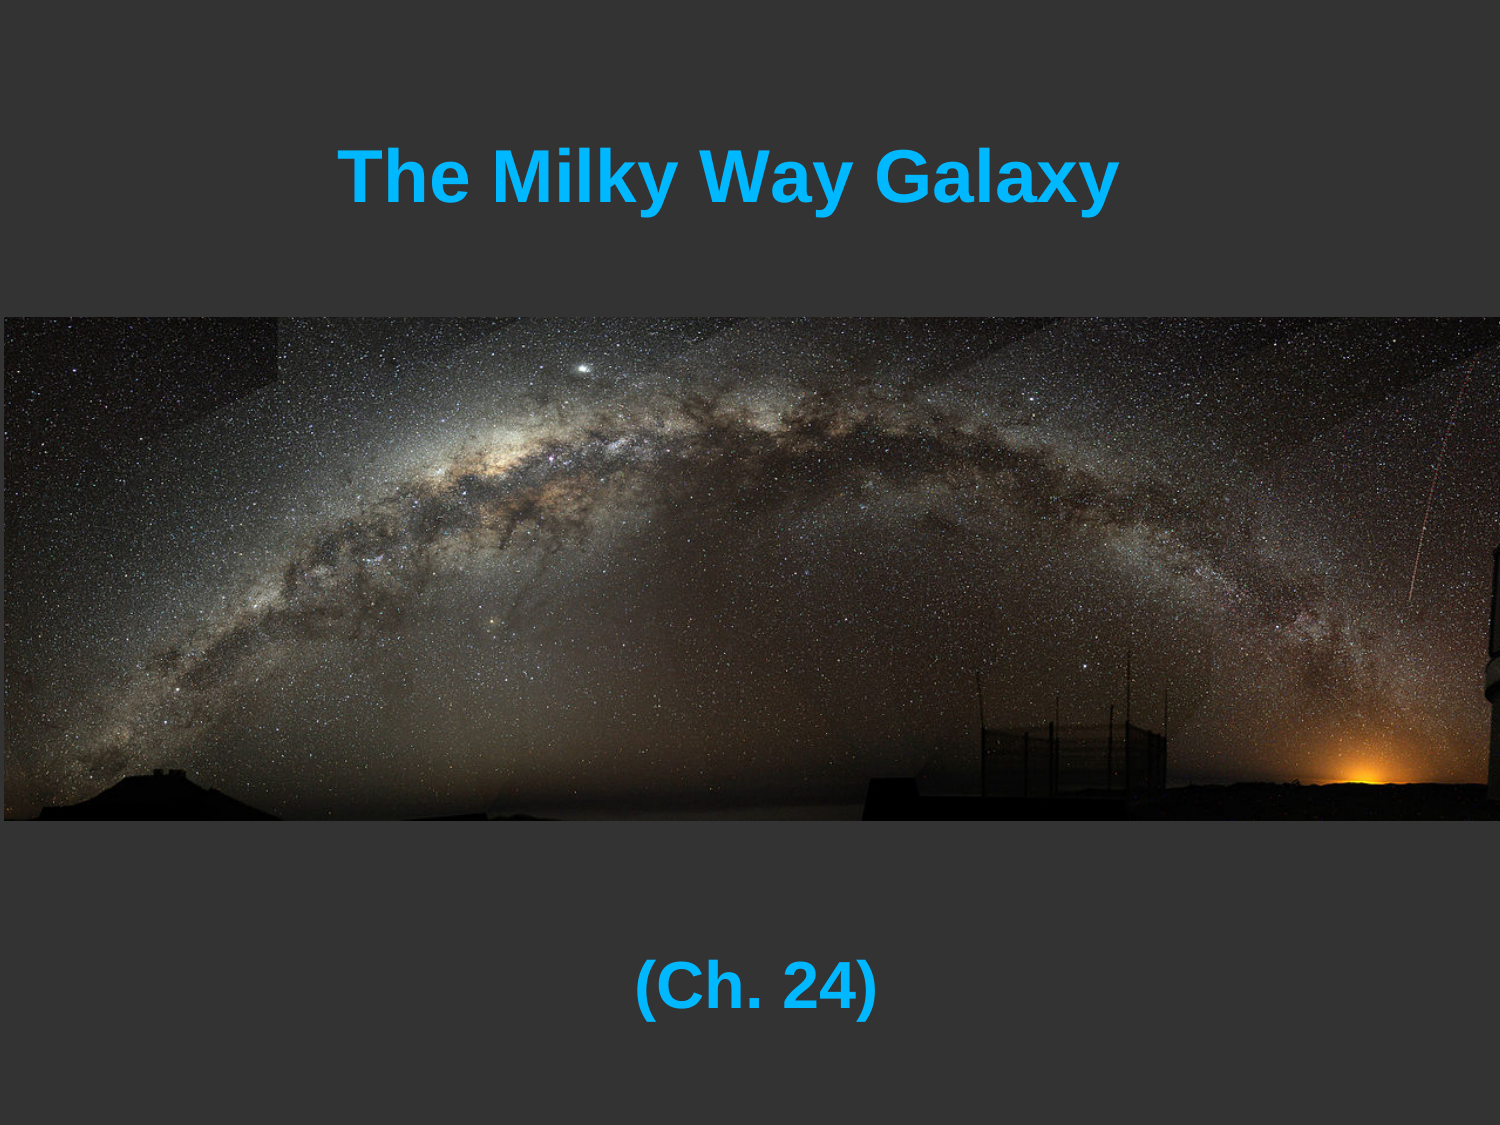

# The Milky Way Galaxy
(Ch. 24)‏